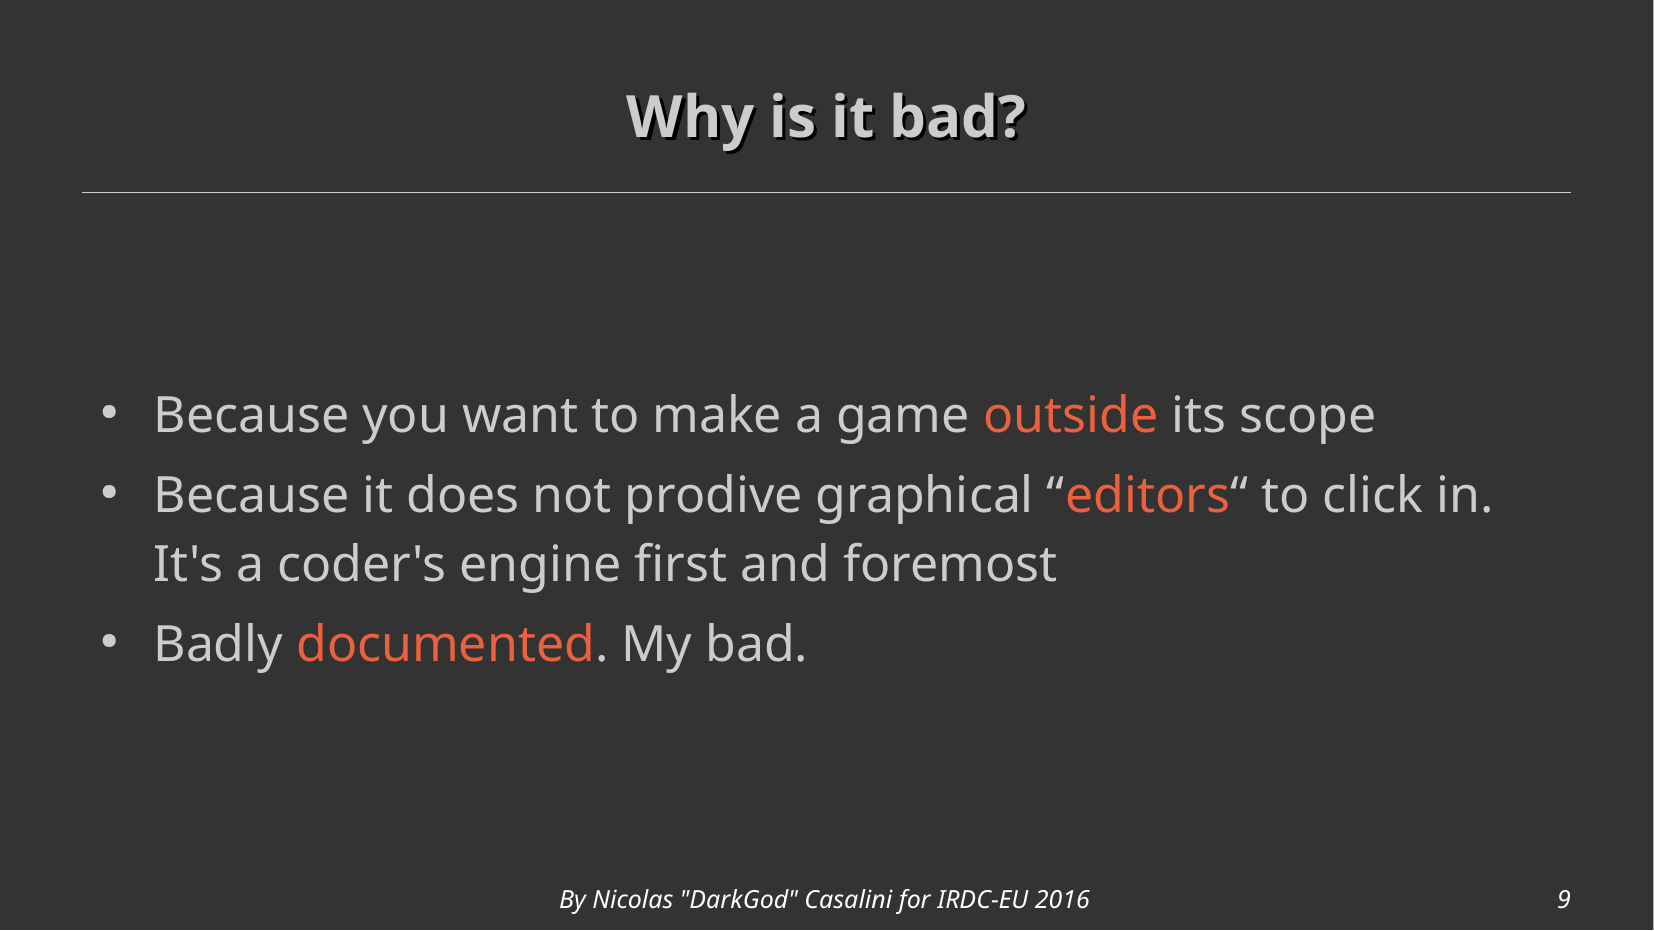

# Why is it bad?
Because you want to make a game outside its scope
Because it does not prodive graphical “editors“ to click in. It's a coder's engine first and foremost
Badly documented. My bad.
By Nicolas "DarkGod" Casalini for IRDC-EU 2016
9